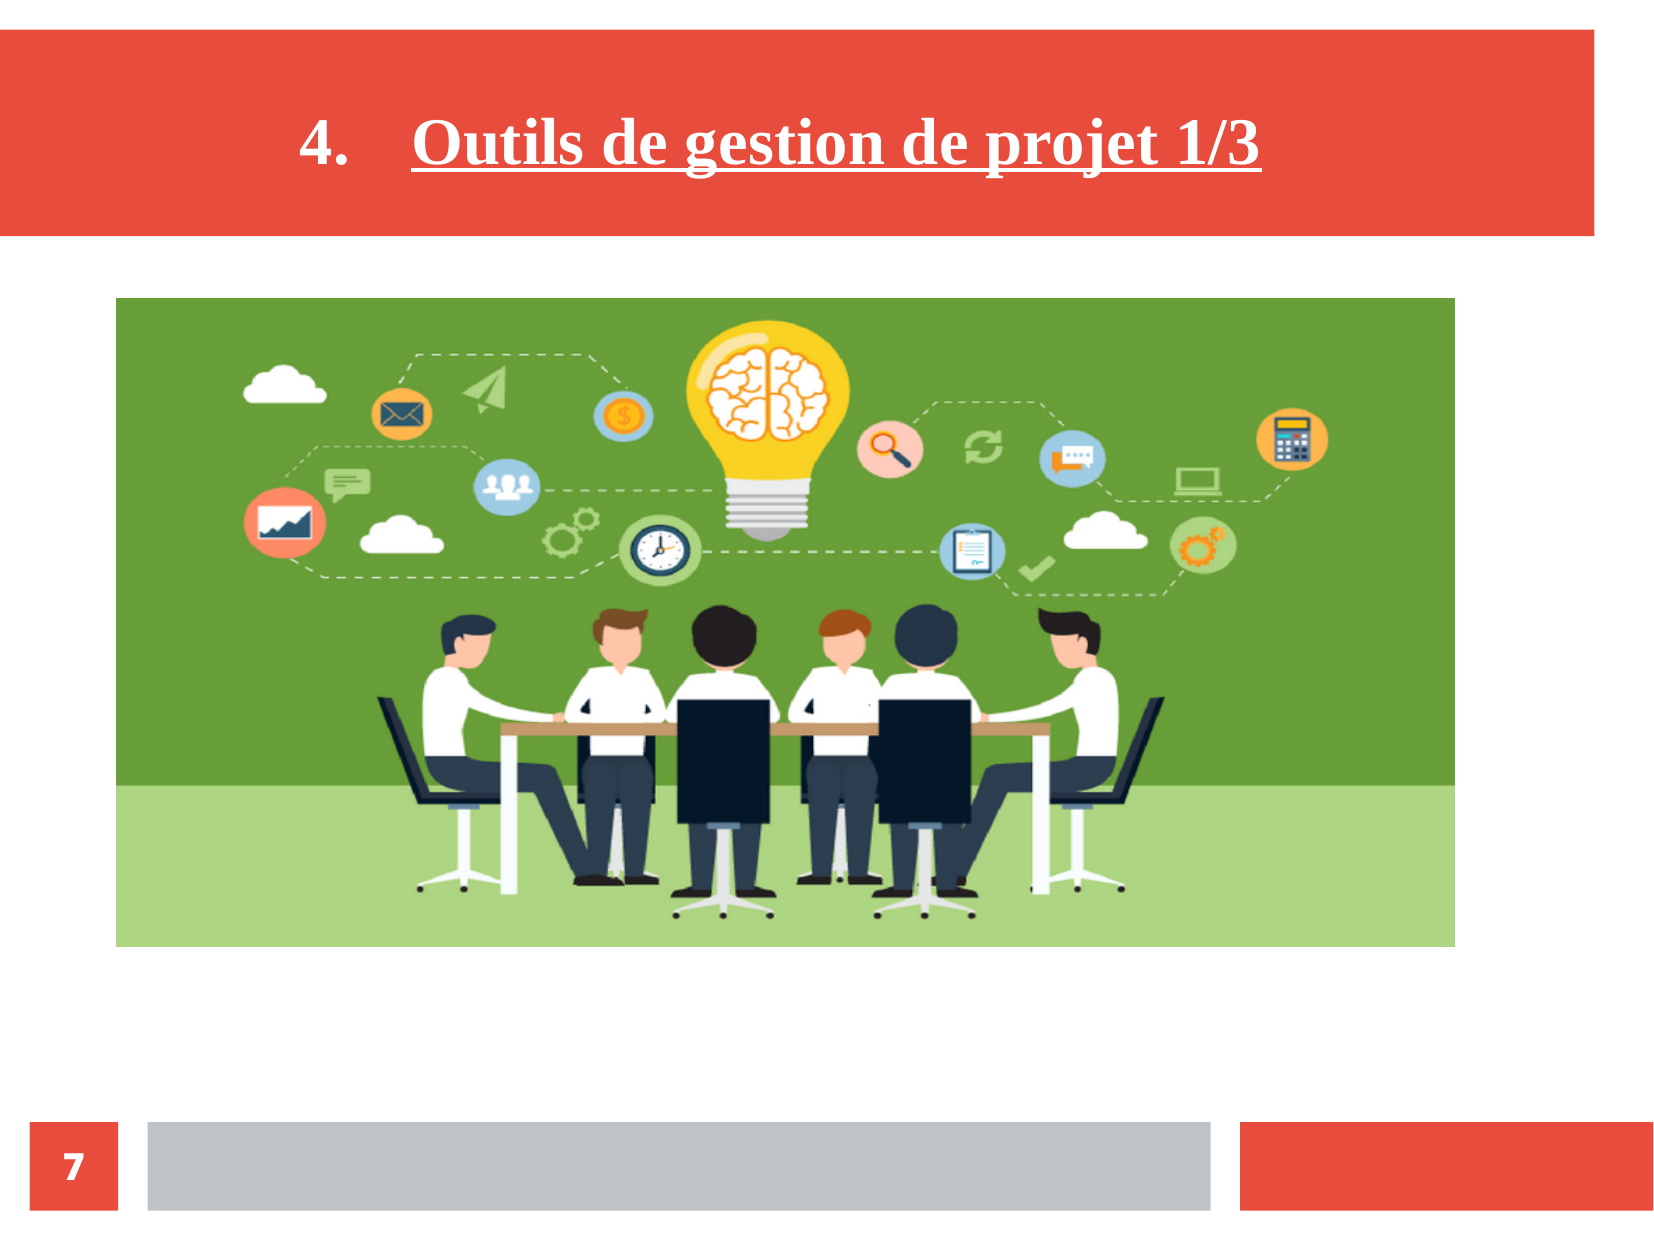

# 4.	Outils de gestion de projet 1/3
7